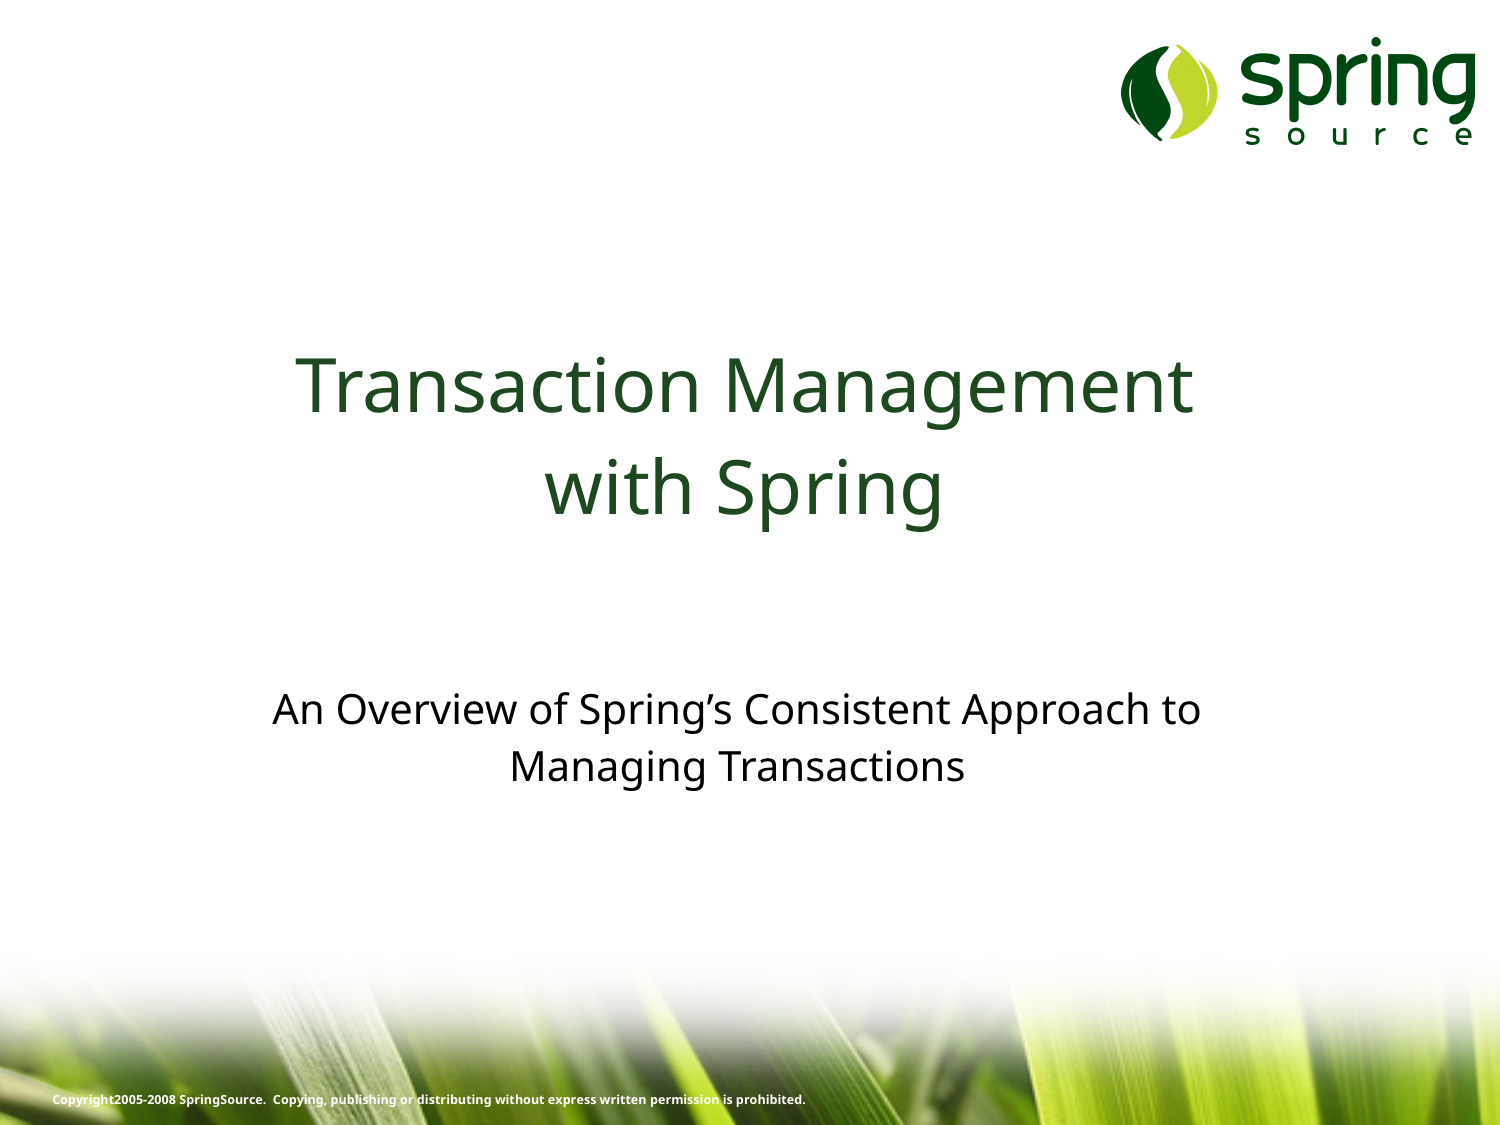

# Transaction Management with Spring
An Overview of Spring’s Consistent Approach to Managing Transactions